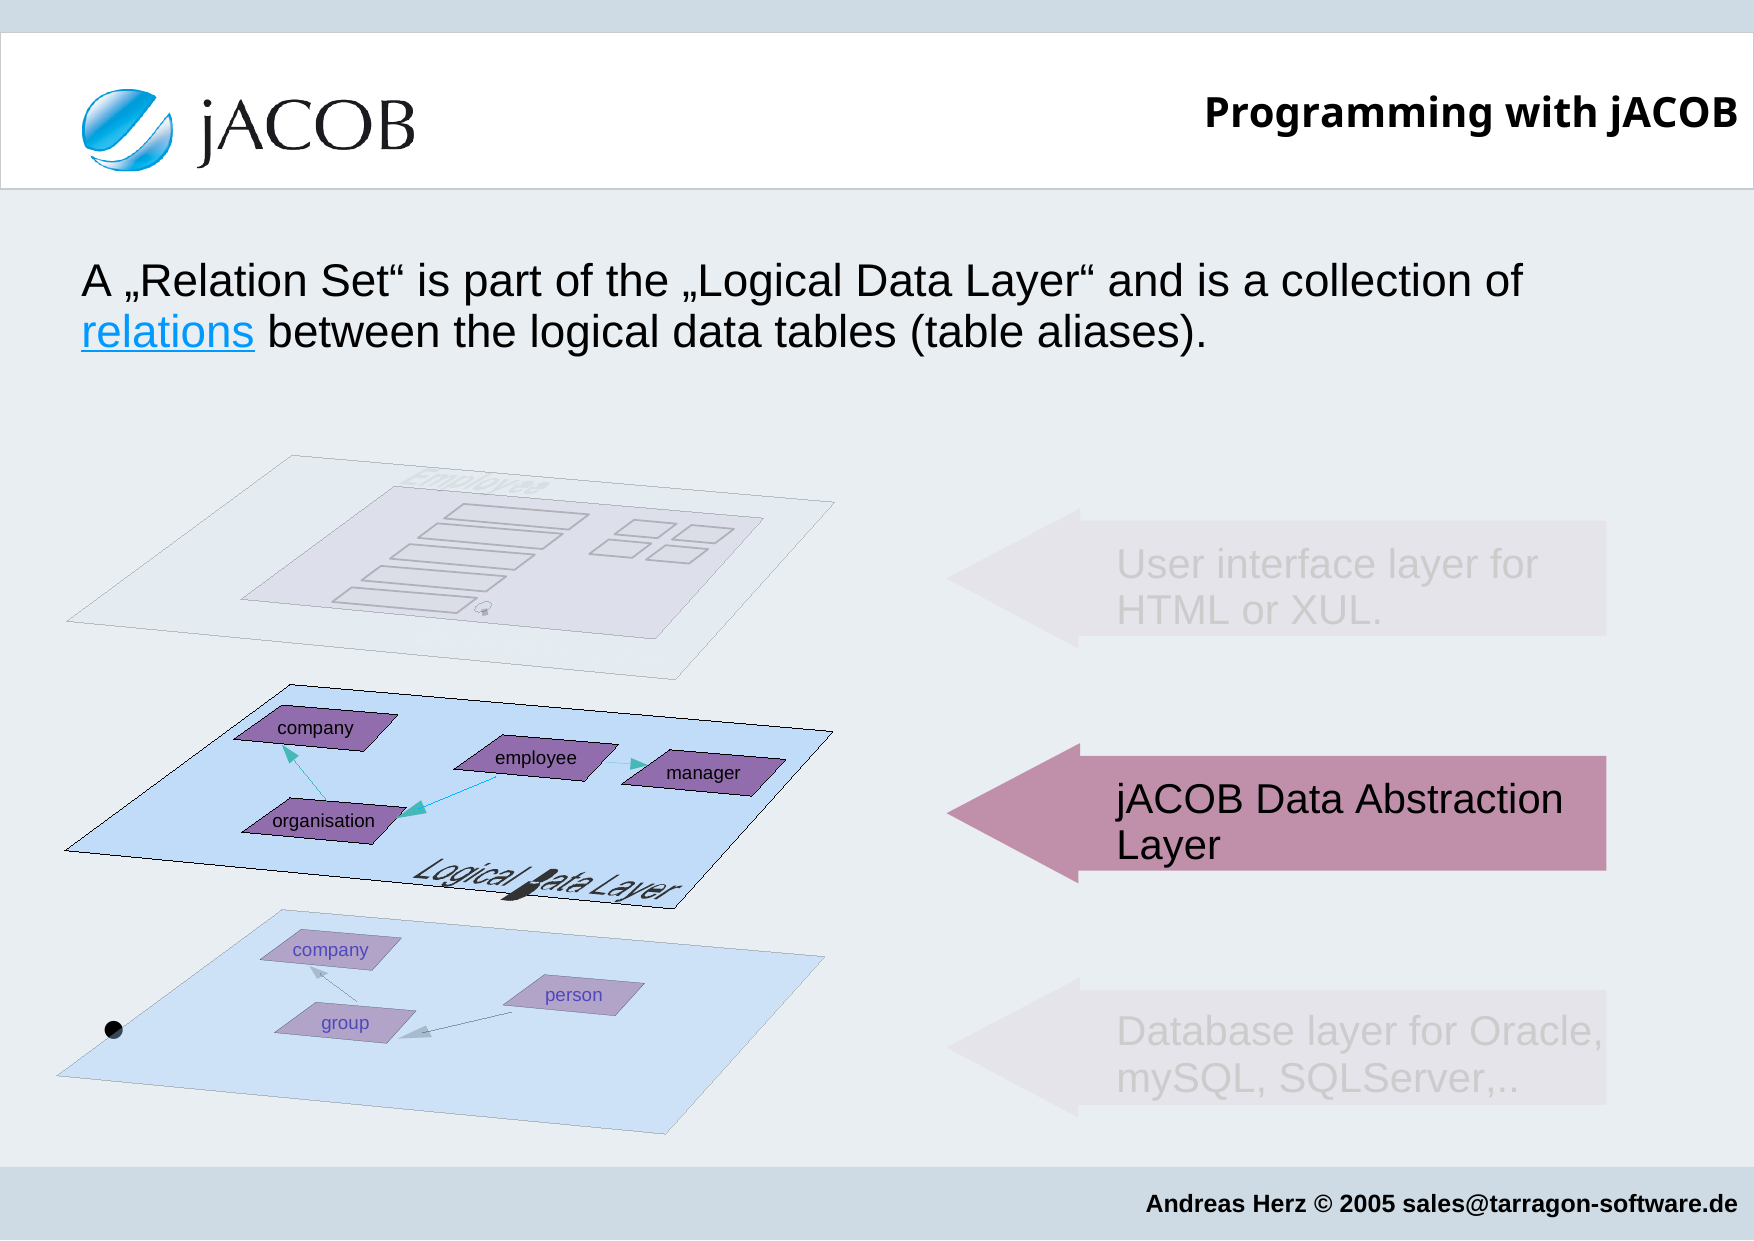

# Programming with jACOB
A „Relation Set“ is part of the „Logical Data Layer“ and is a collection of
relations between the logical data tables (table aliases).
User interface layer for
HTML or XUL.
company
employee
jACOB Data Abstraction
Layer
manager
organisation
company
person
Database layer for Oracle,
mySQL, SQLServer,..
group
Andreas Herz © 2005 sales@tarragon-software.de